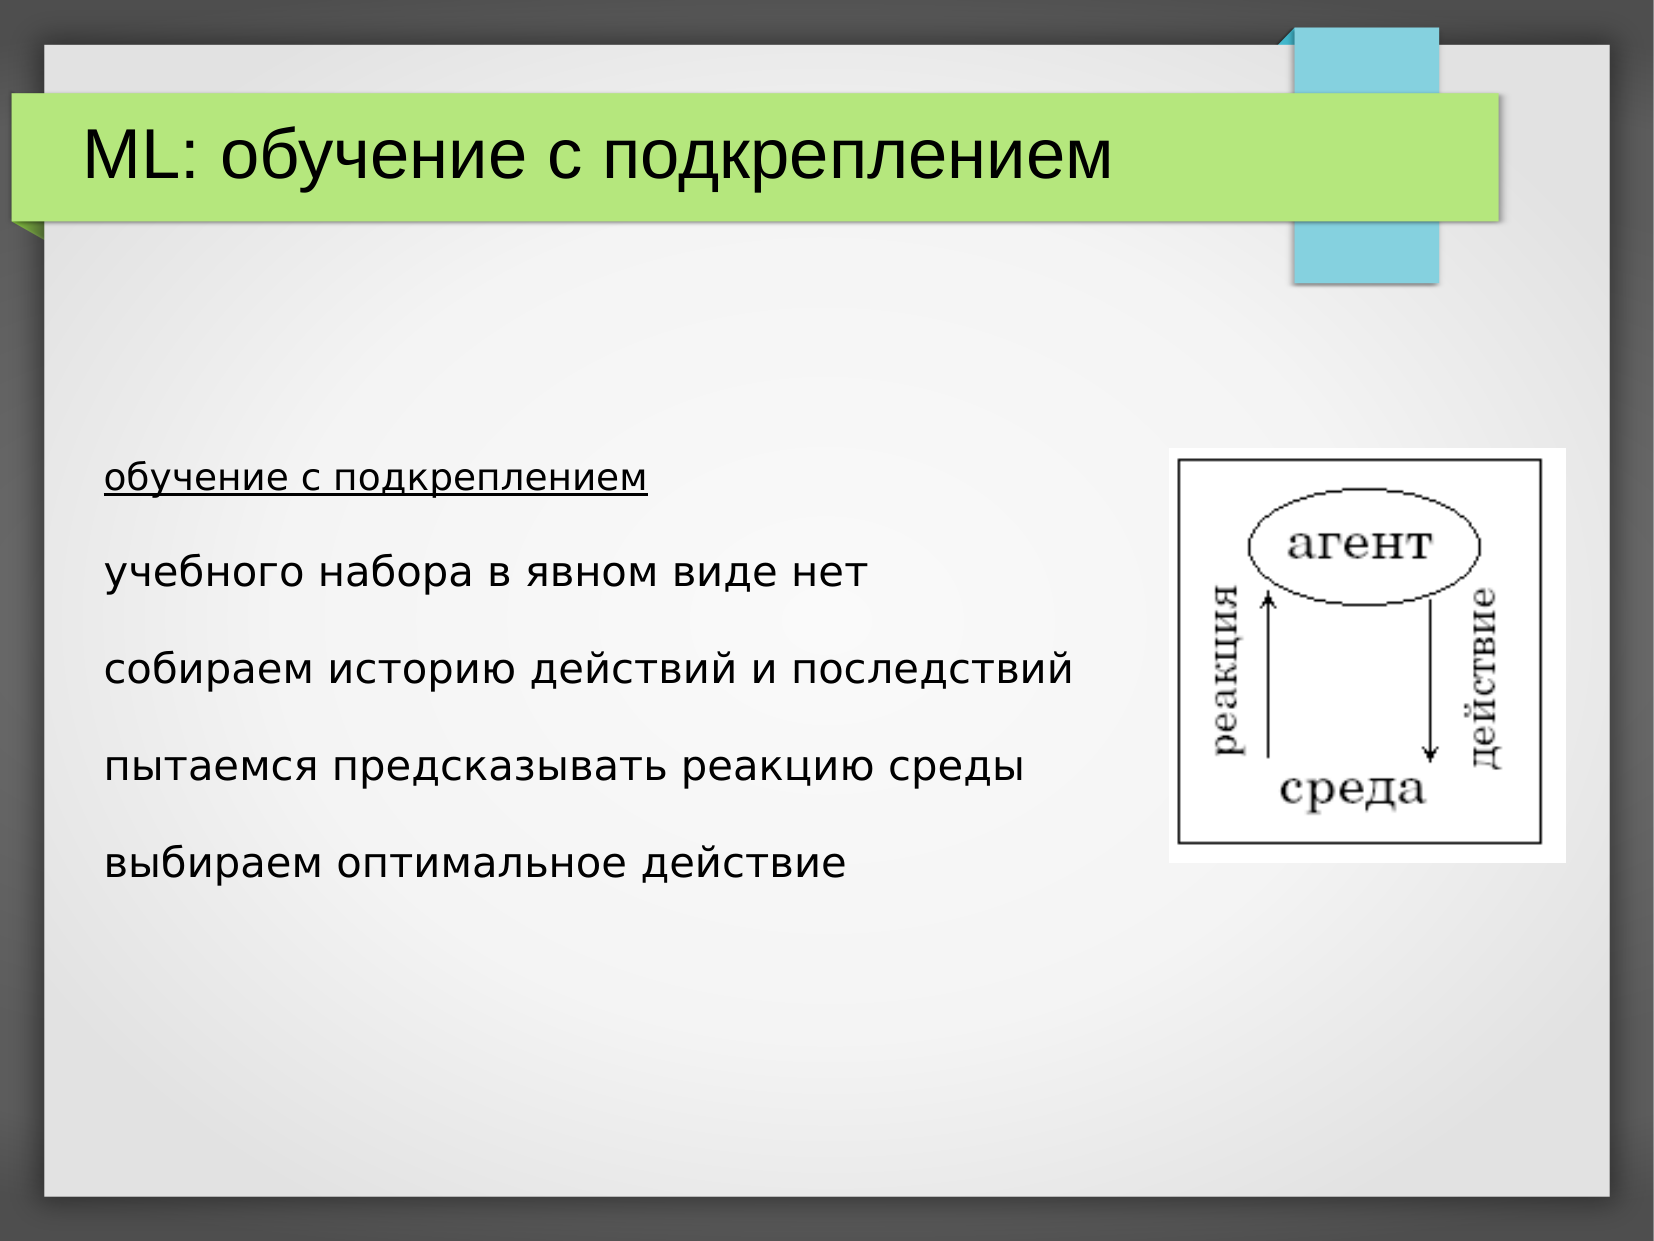

# ML: обучение с подкреплением
обучение с подкреплением
учебного набора в явном виде нет
собираем историю действий и последствий
пытаемся предсказывать реакцию среды
выбираем оптимальное действие